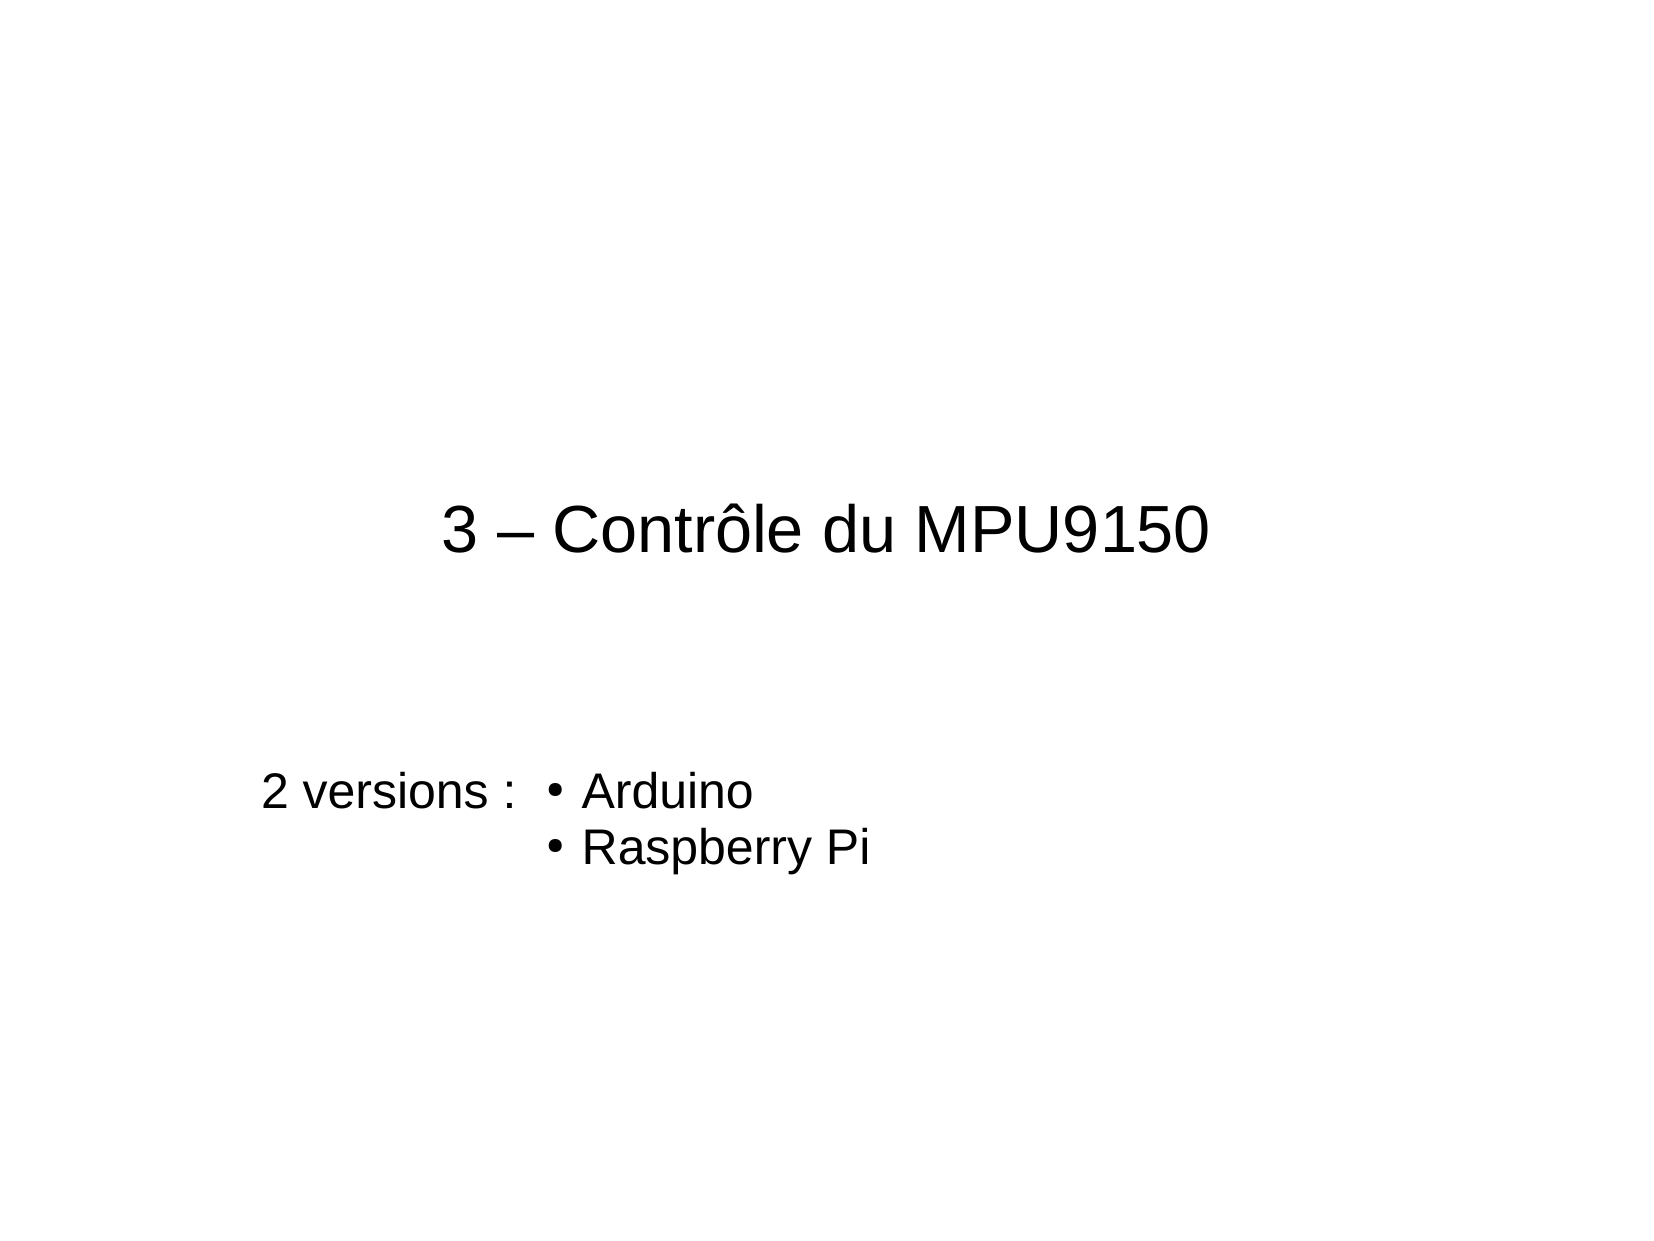

# 3 – Contrôle du MPU9150
2 versions :
Arduino
Raspberry Pi